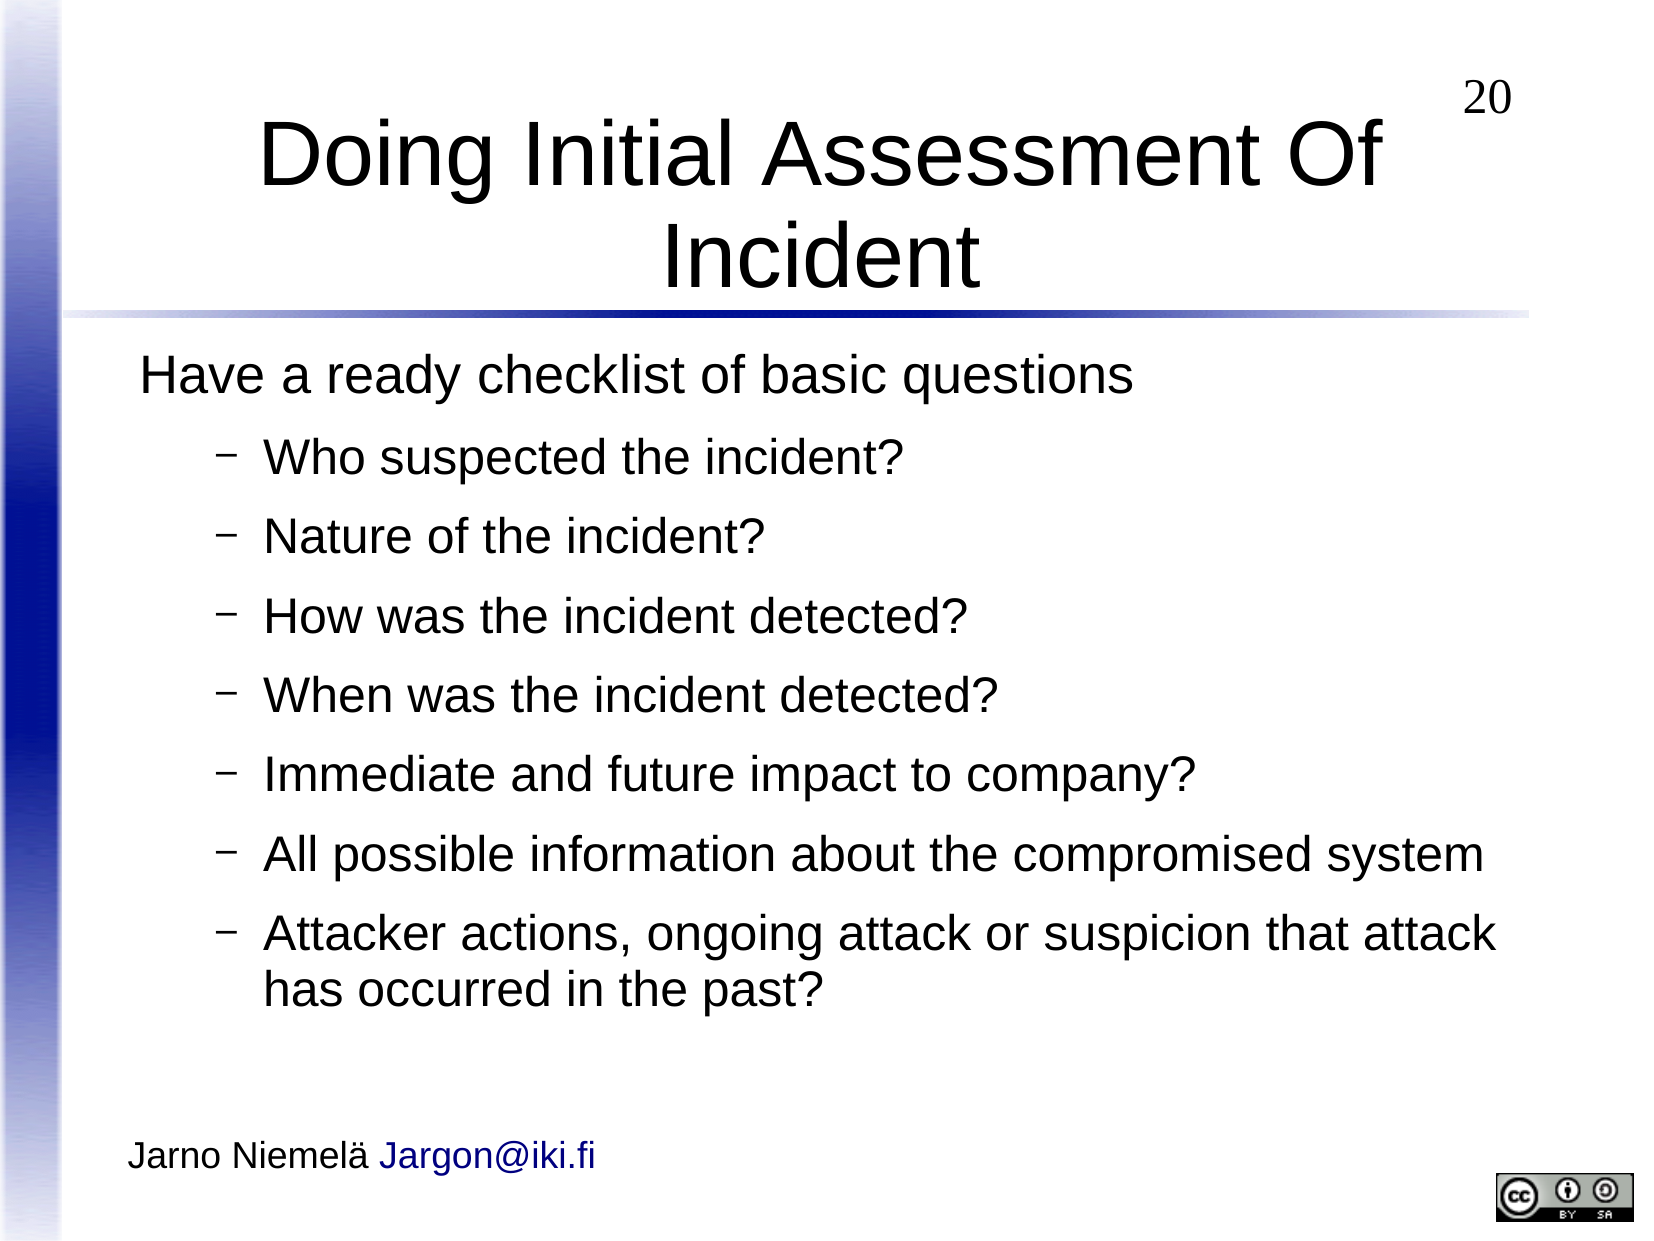

# Doing Initial Assessment Of Incident
Have a ready checklist of basic questions
Who suspected the incident?
Nature of the incident?
How was the incident detected?
When was the incident detected?
Immediate and future impact to company?
All possible information about the compromised system
Attacker actions, ongoing attack or suspicion that attack has occurred in the past?